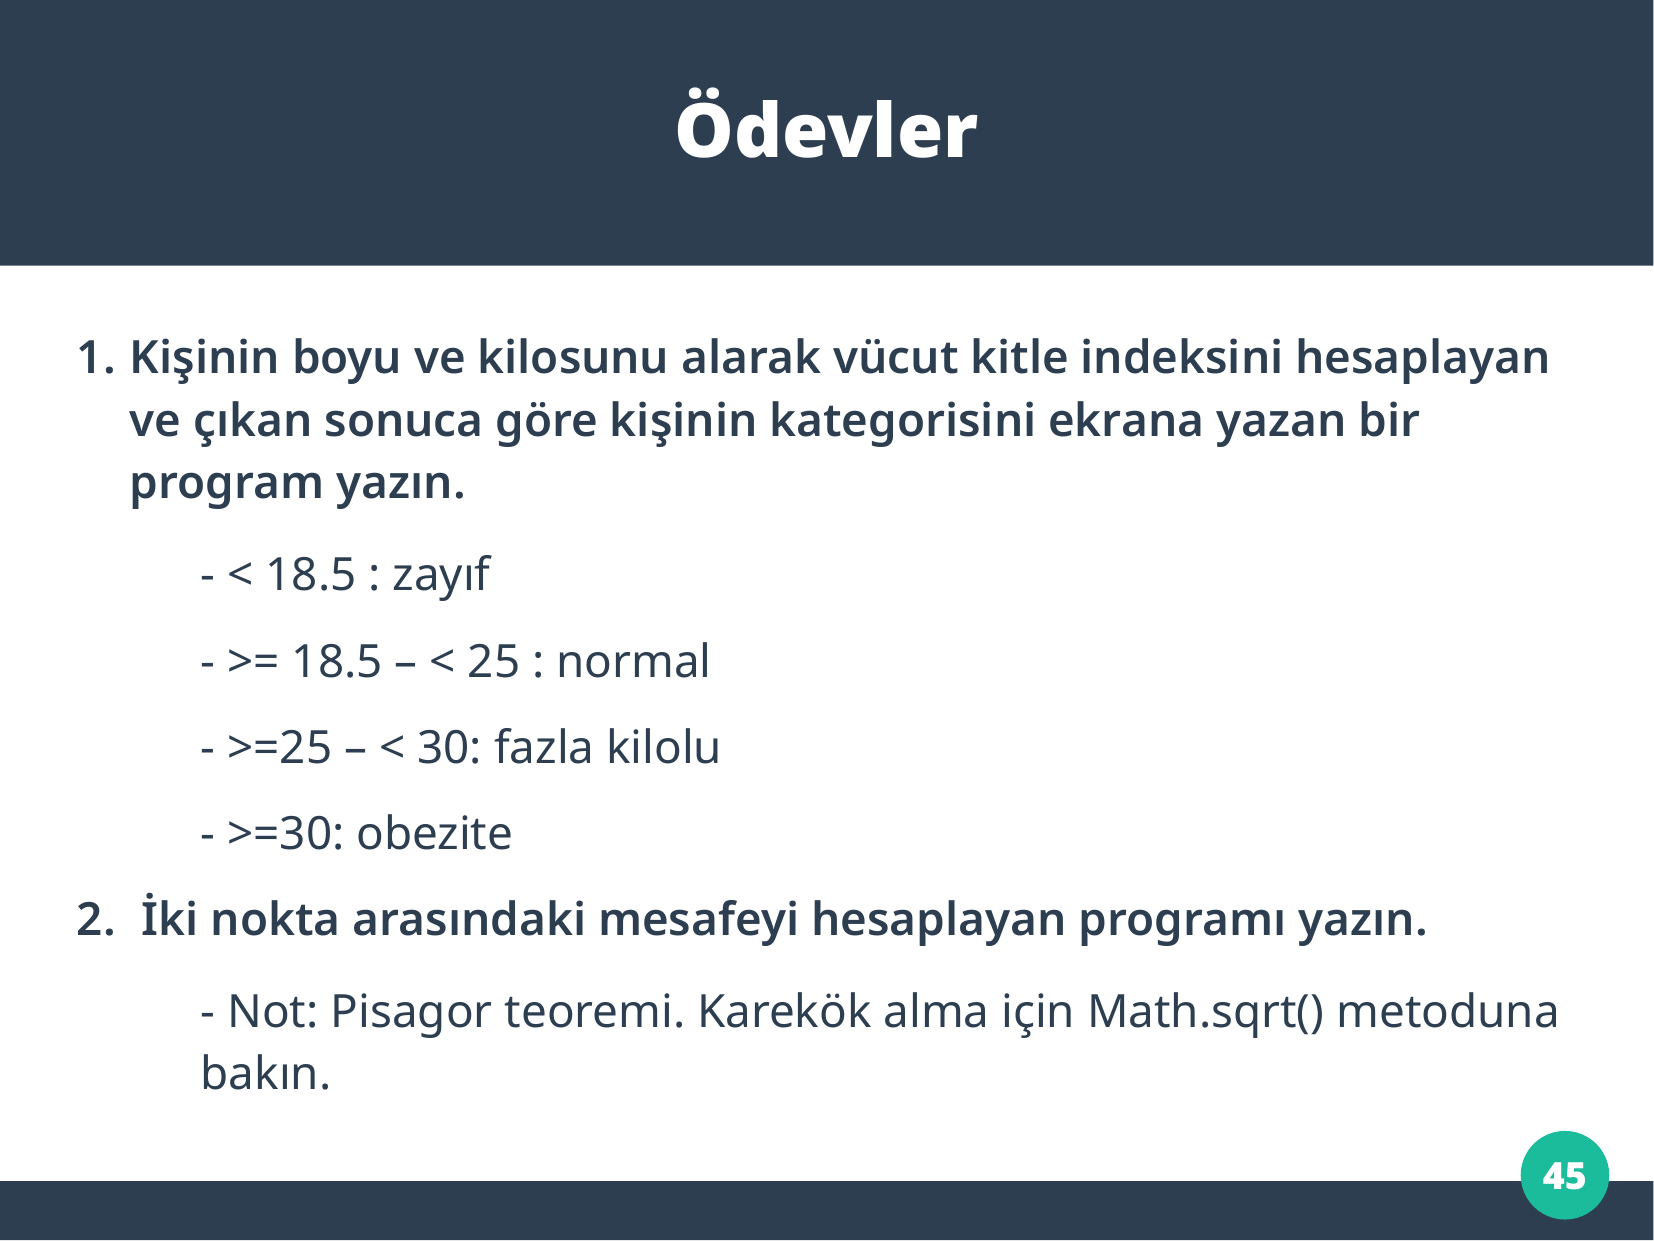

# Ödevler
Kişinin boyu ve kilosunu alarak vücut kitle indeksini hesaplayan ve çıkan sonuca göre kişinin kategorisini ekrana yazan bir program yazın.
- < 18.5 : zayıf
- >= 18.5 – < 25 : normal
- >=25 – < 30: fazla kilolu
- >=30: obezite
 İki nokta arasındaki mesafeyi hesaplayan programı yazın.
- Not: Pisagor teoremi. Karekök alma için Math.sqrt() metoduna bakın.
45